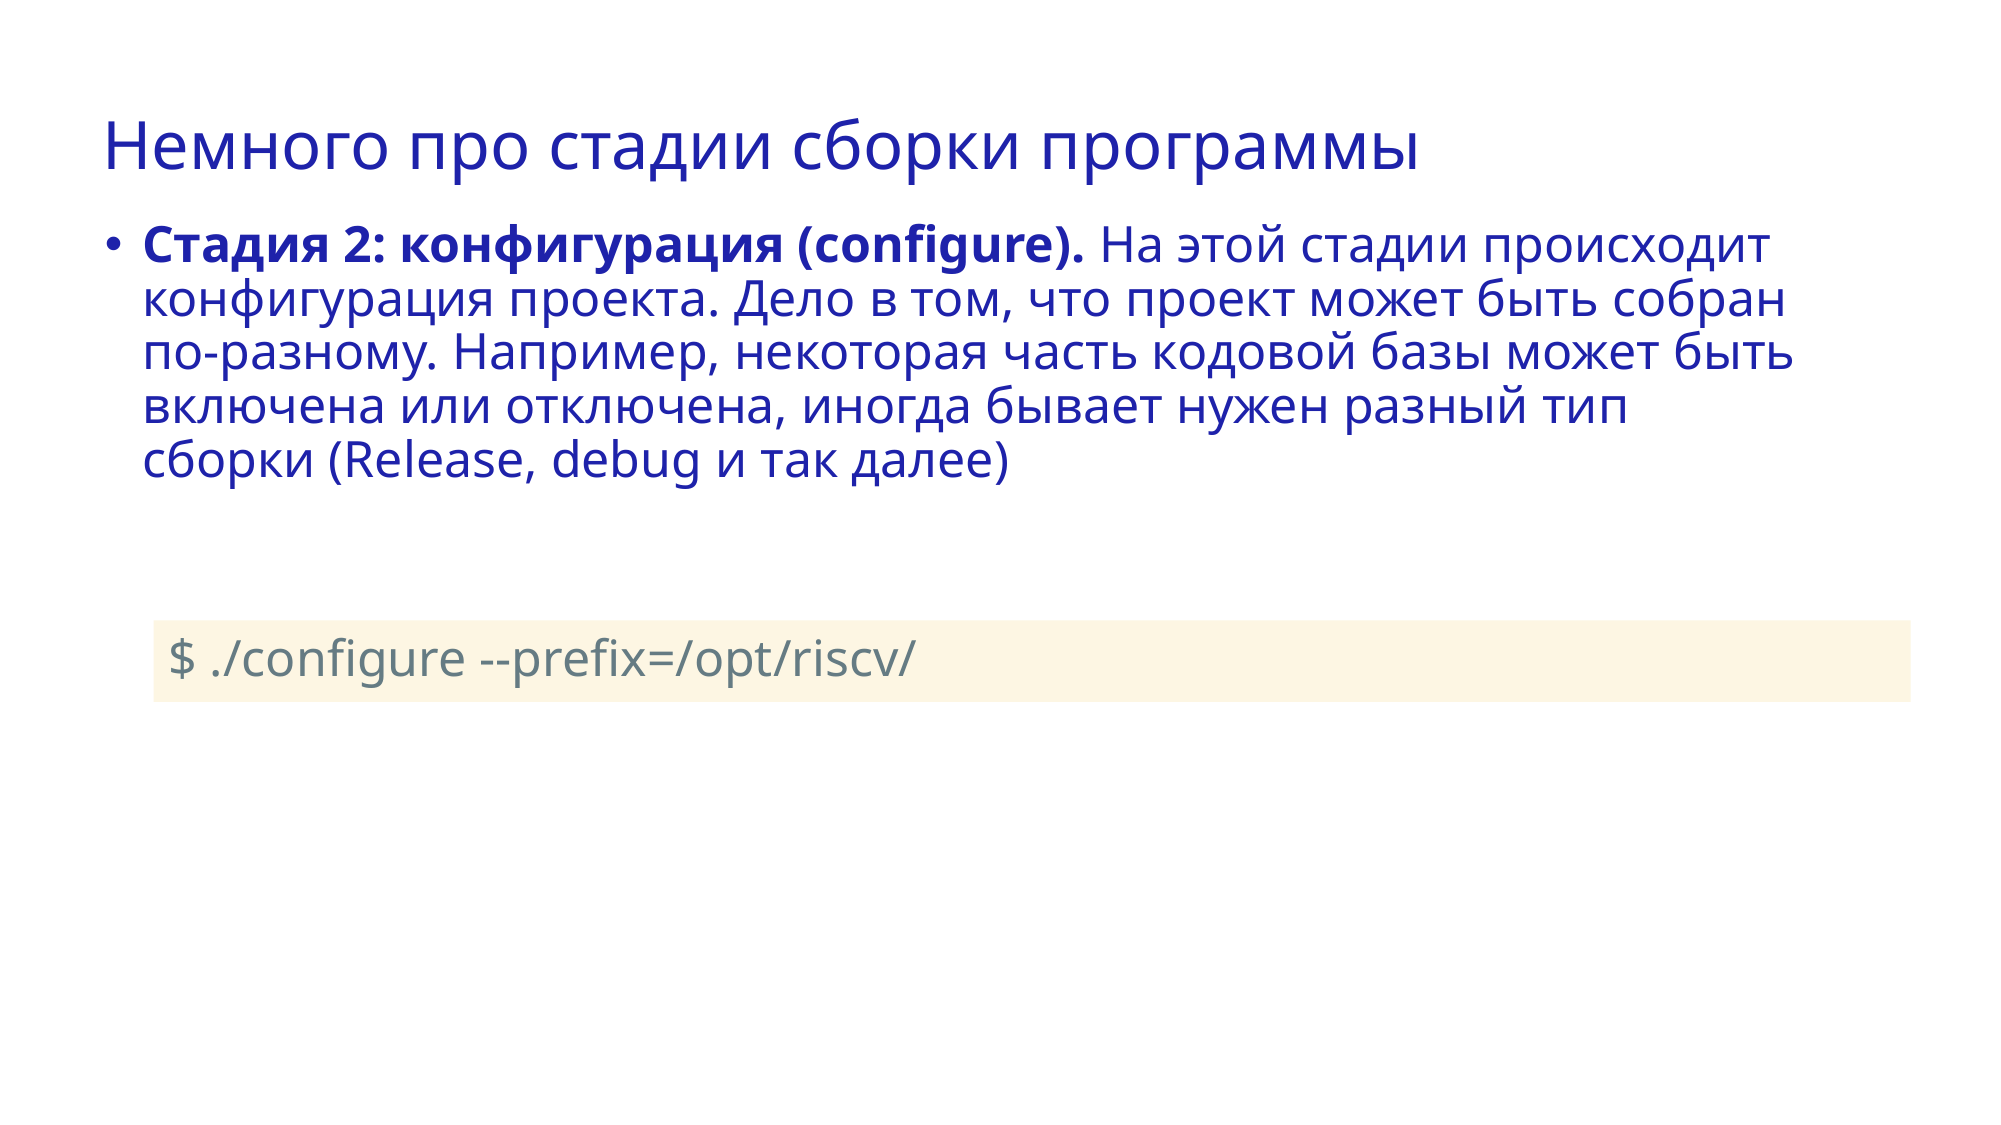

# Немного про стадии сборки программы
Стадия 2: конфигурация (configure). На этой стадии происходит конфигурация проекта. Дело в том, что проект может быть собран по-разному. Например, некоторая часть кодовой базы может быть включена или отключена, иногда бывает нужен разный тип сборки (Release, debug и так далее)
$ ./configure --prefix=/opt/riscv/